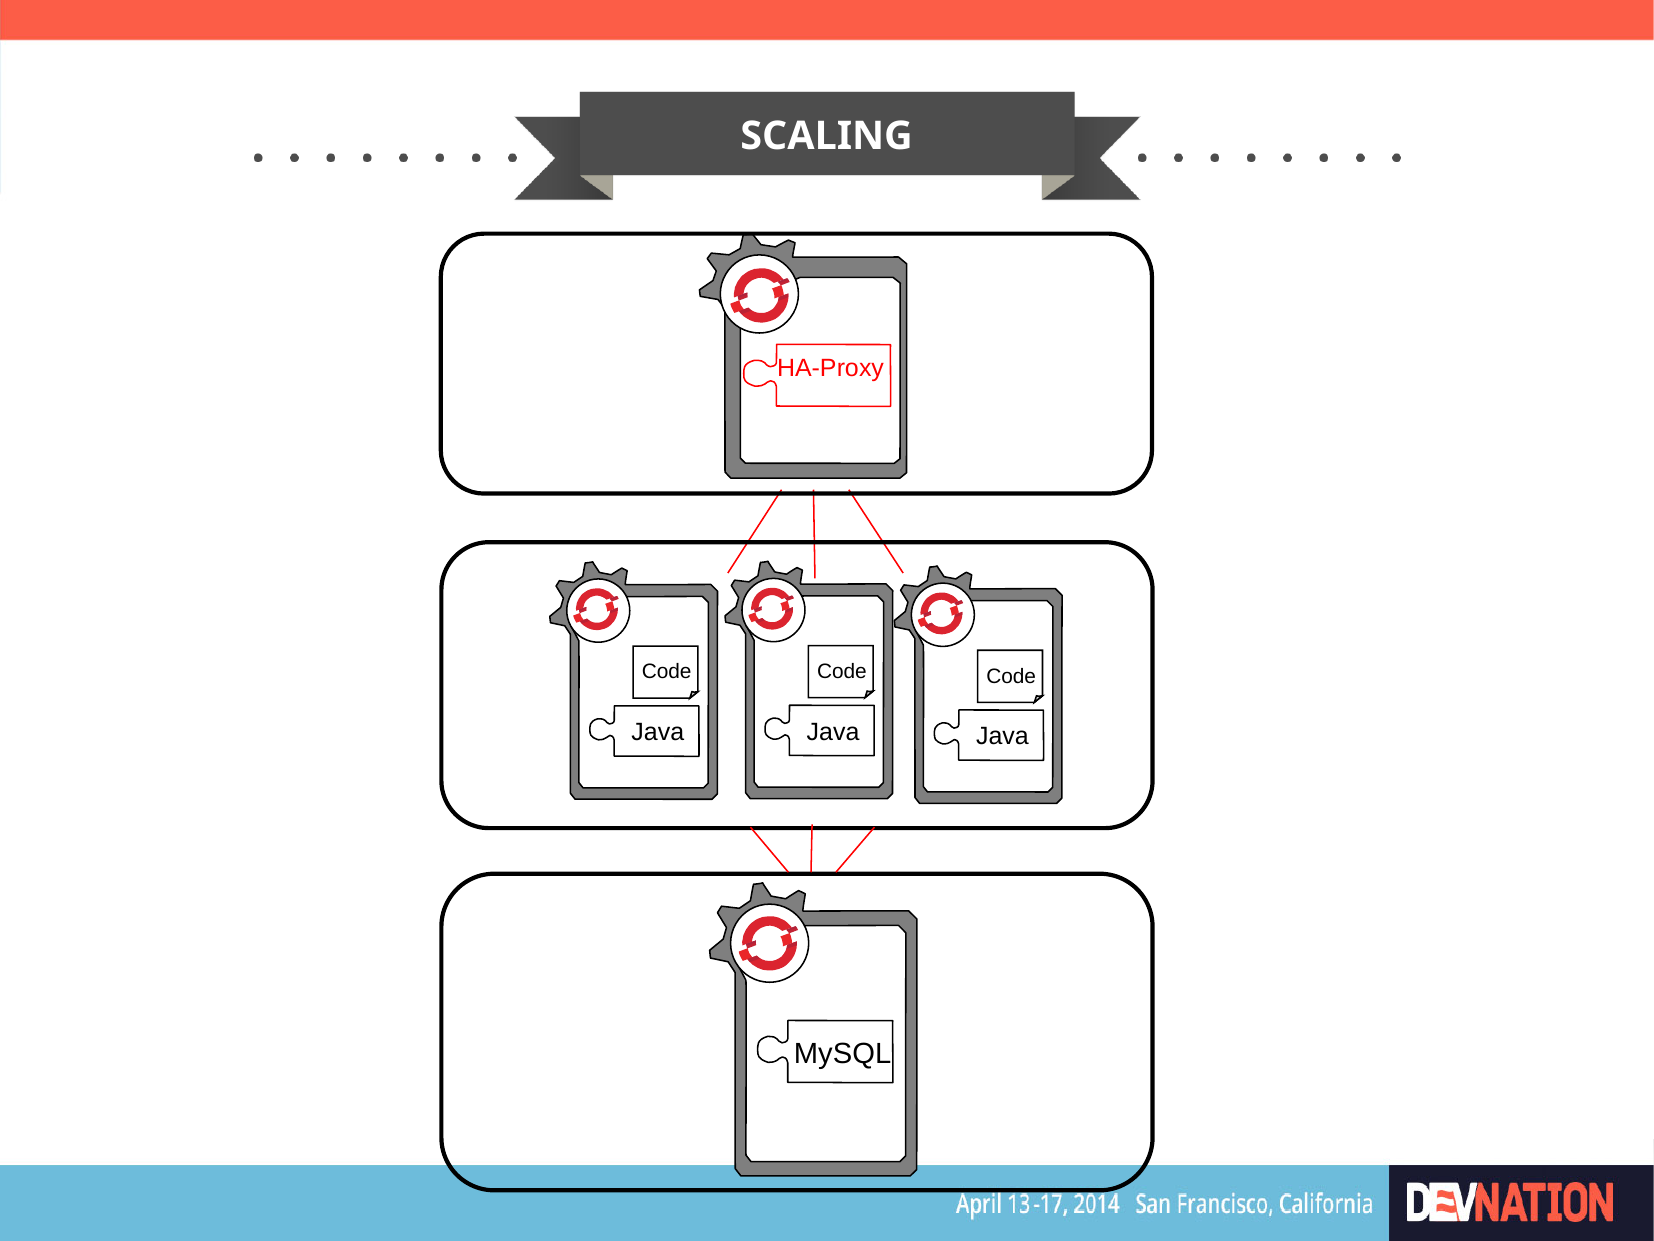

SCALING
HA-Proxy
Code
Java
Code
Java
Code
Java
MySQL
RHEL